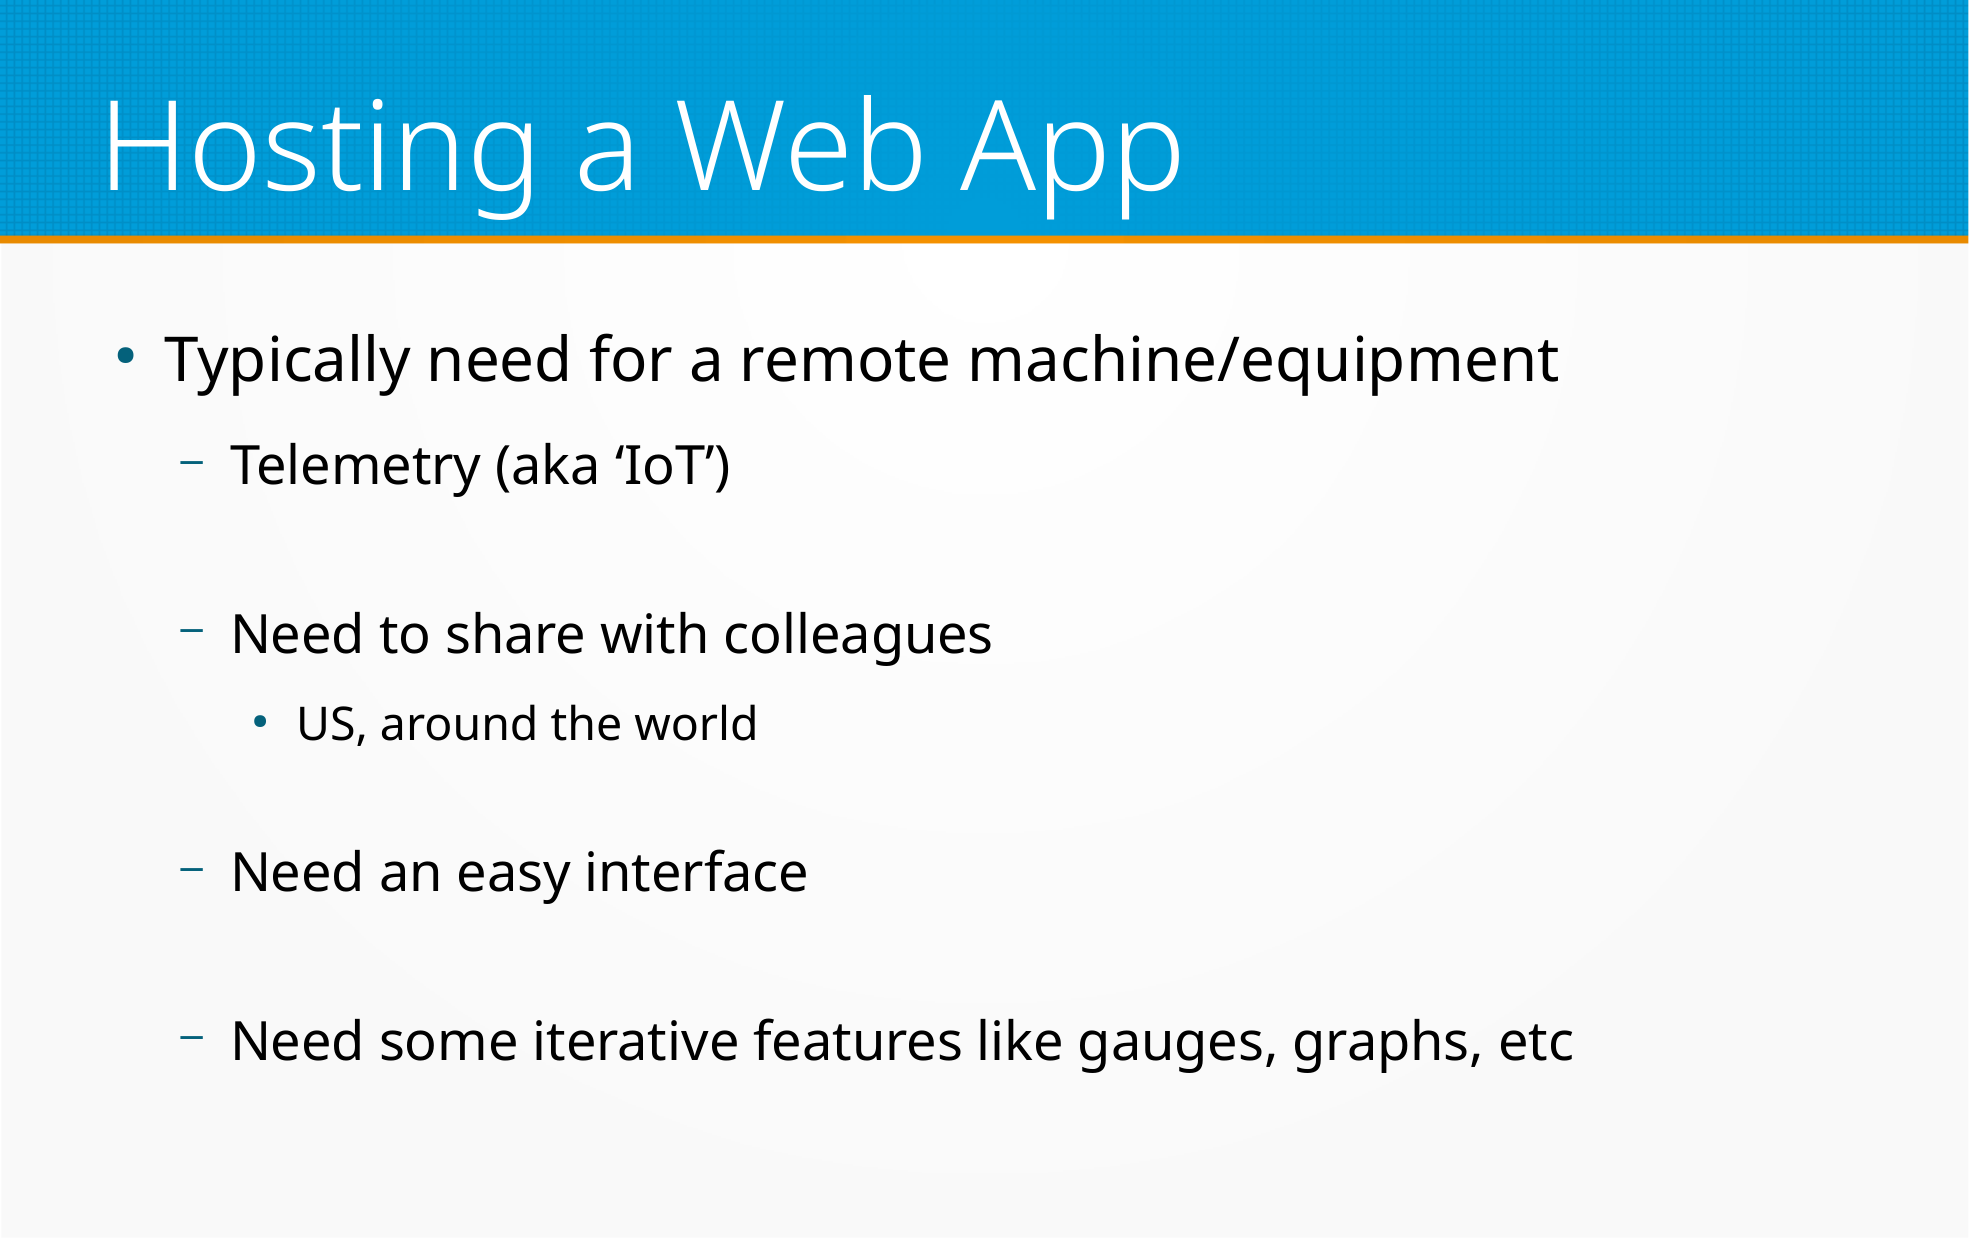

# Hosting a Web App
Typically need for a remote machine/equipment
Telemetry (aka ‘IoT’)
Need to share with colleagues
US, around the world
Need an easy interface
Need some iterative features like gauges, graphs, etc